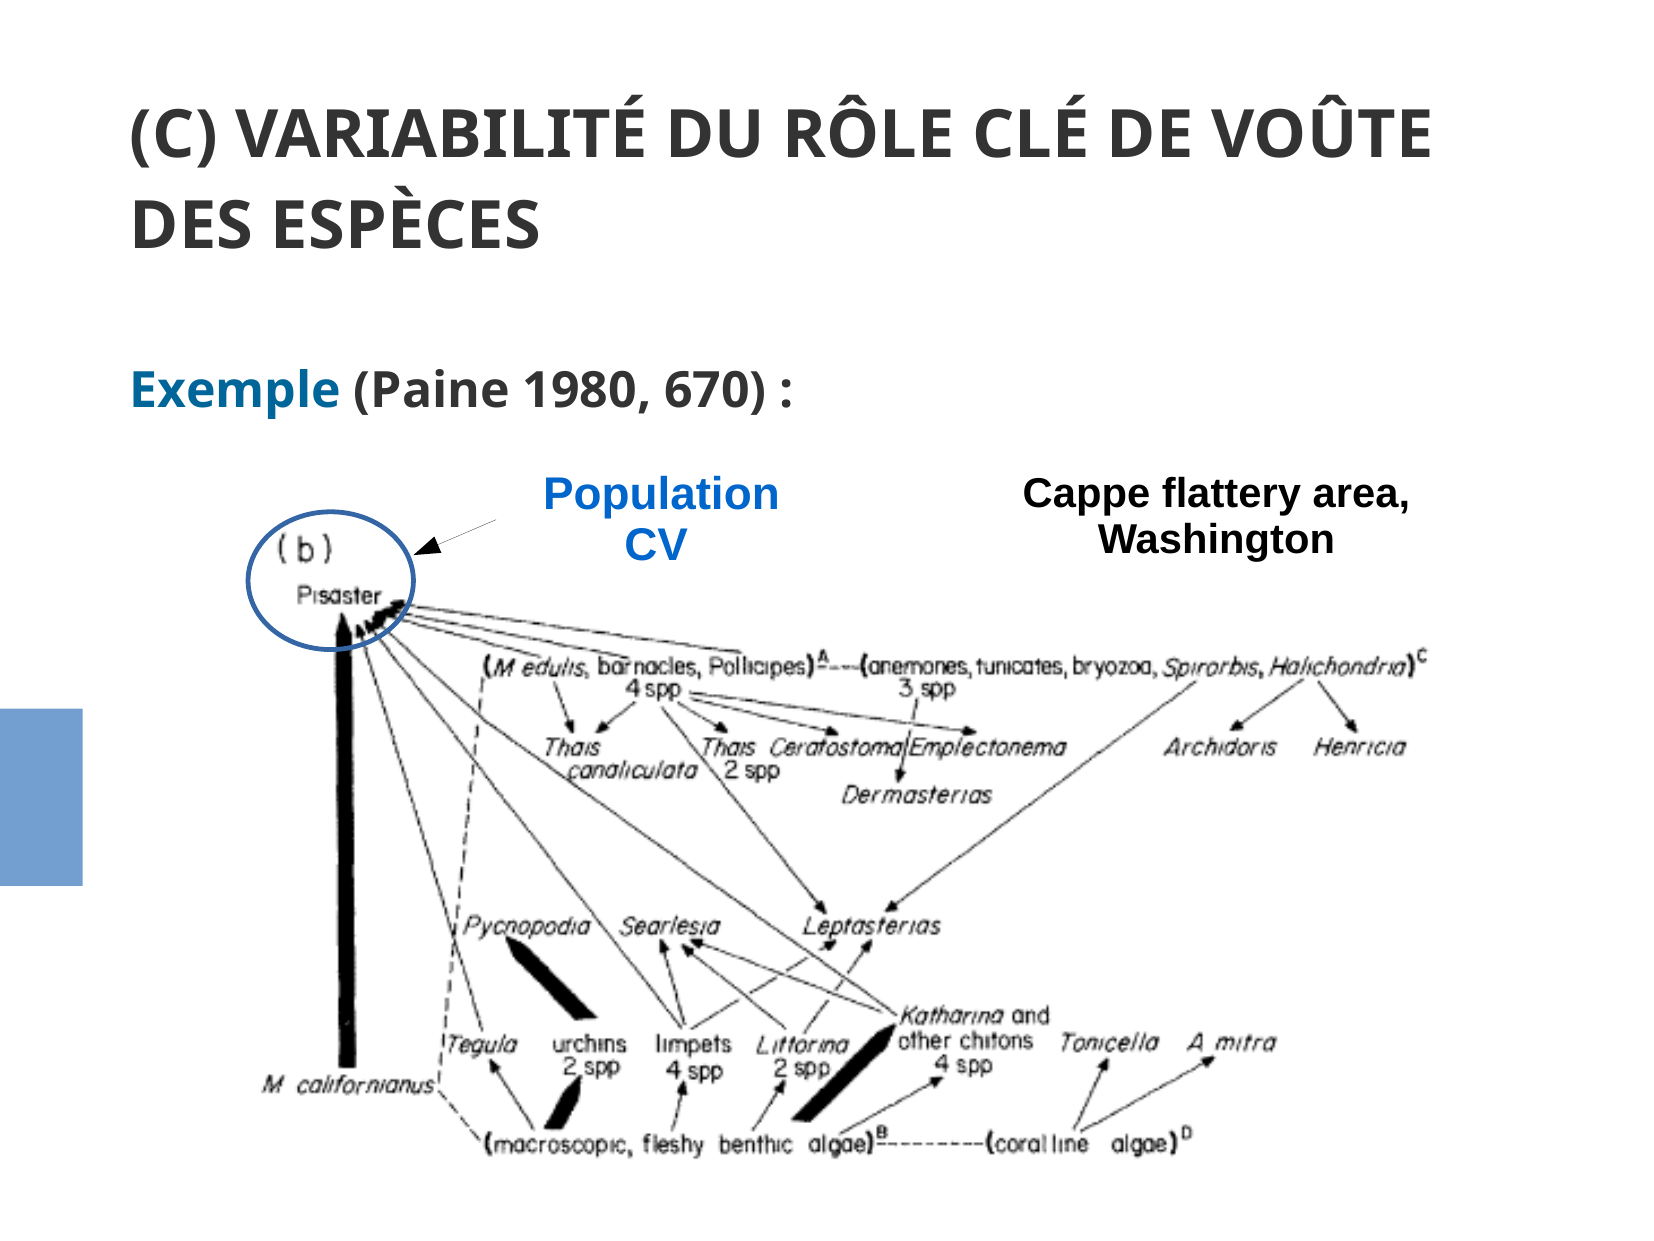

# (C) VARIABILITÉ DU RÔLE CLÉ DE VOÛTE DES ESPÈCES
Exemple (Paine 1980, 670) :
Population
CV
Cappe flattery area, Washington